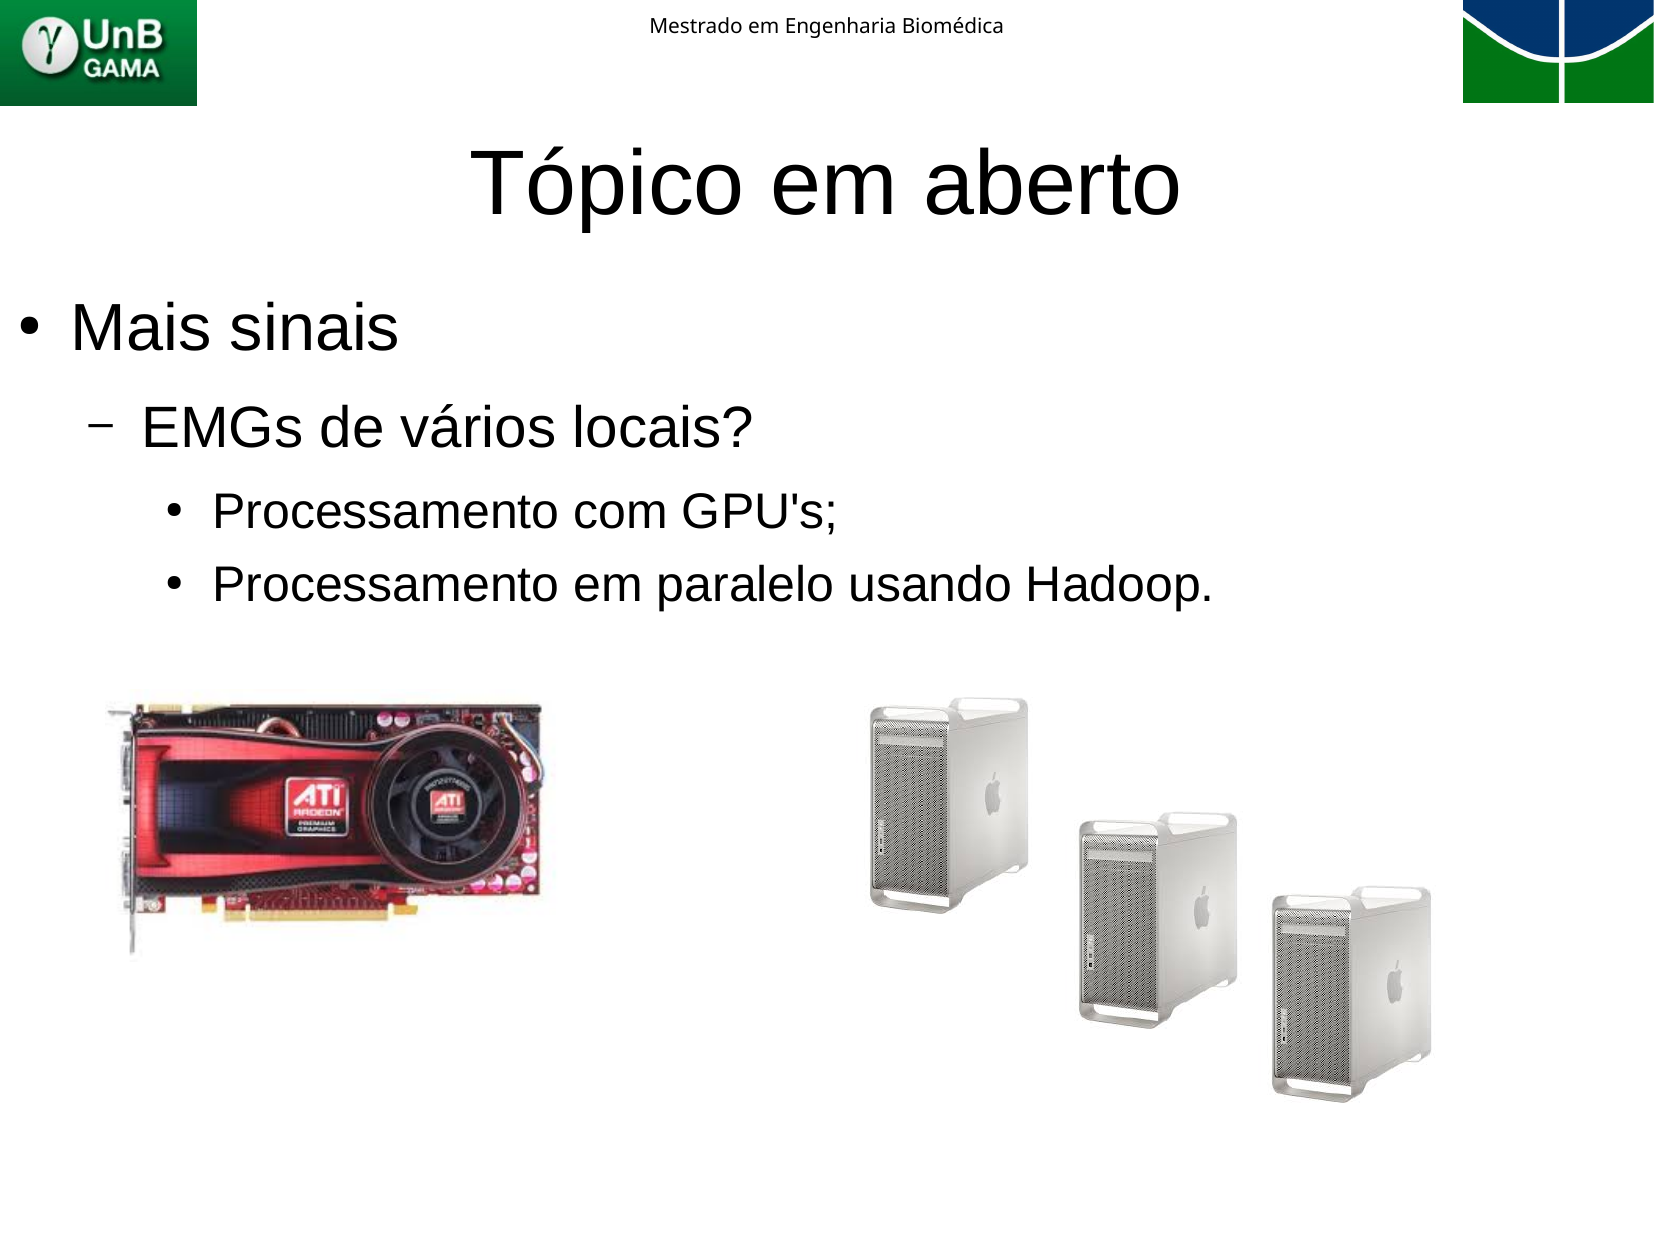

# Tópico em aberto
Mais sinais
EMGs de vários locais?
Processamento com GPU's;
Processamento em paralelo usando Hadoop.